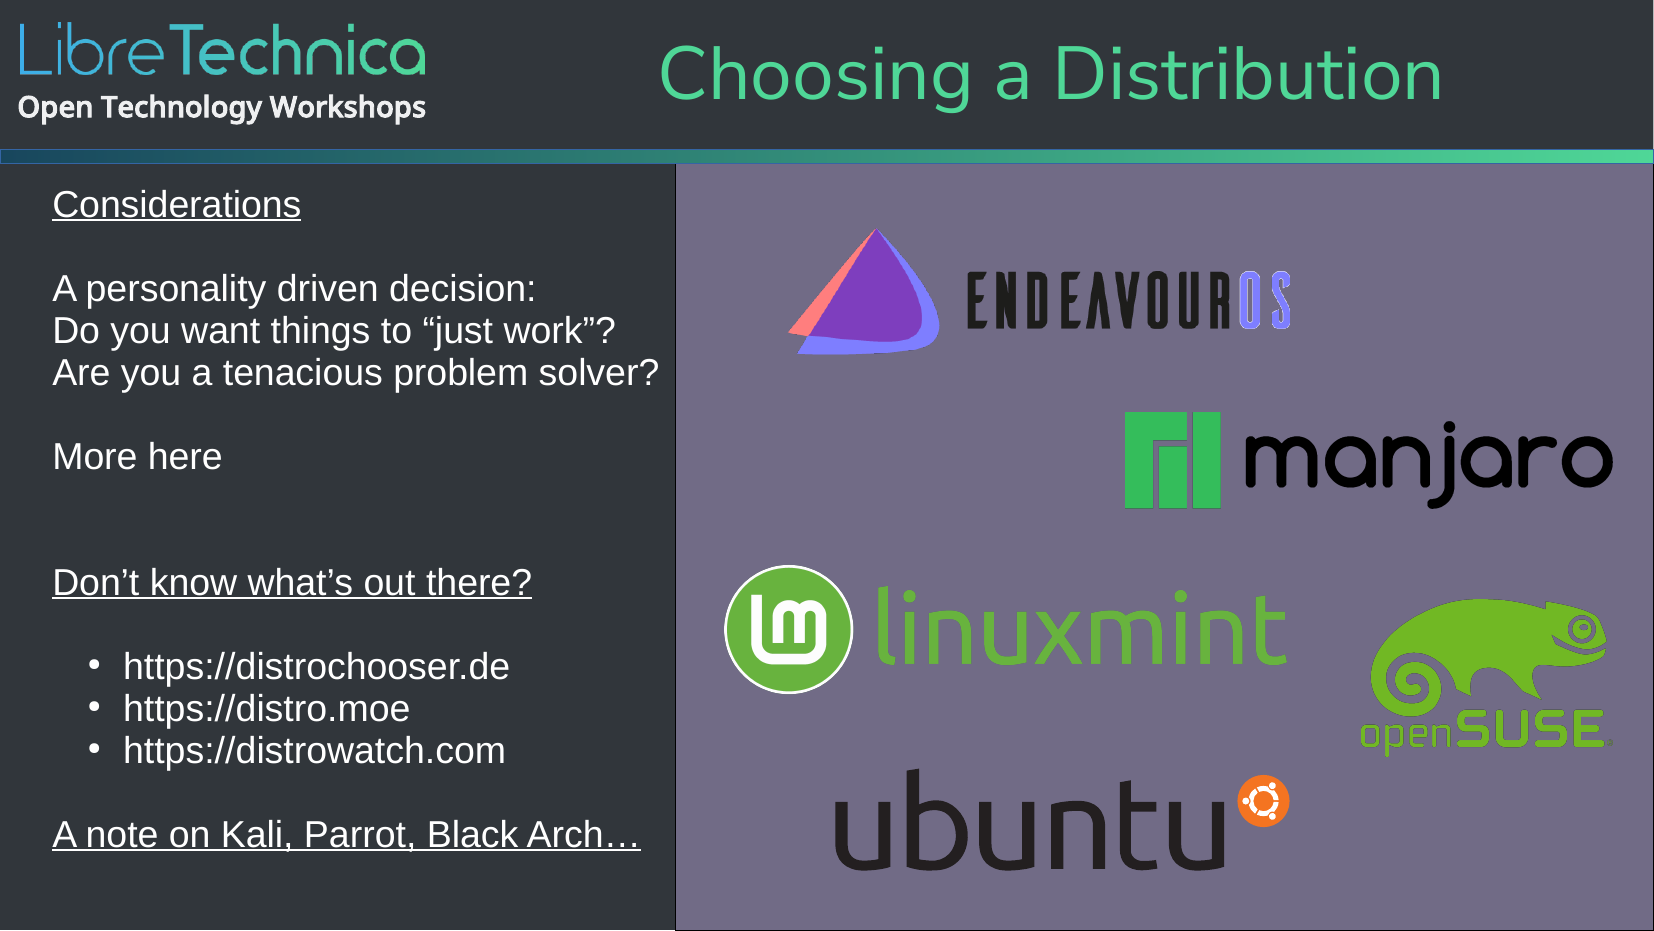

Choosing a Distribution
# Open Technology Workshops
Considerations
A personality driven decision:
Do you want things to “just work”?
Are you a tenacious problem solver?
More here
Don’t know what’s out there?
https://distrochooser.de
https://distro.moe
https://distrowatch.com
A note on Kali, Parrot, Black Arch…